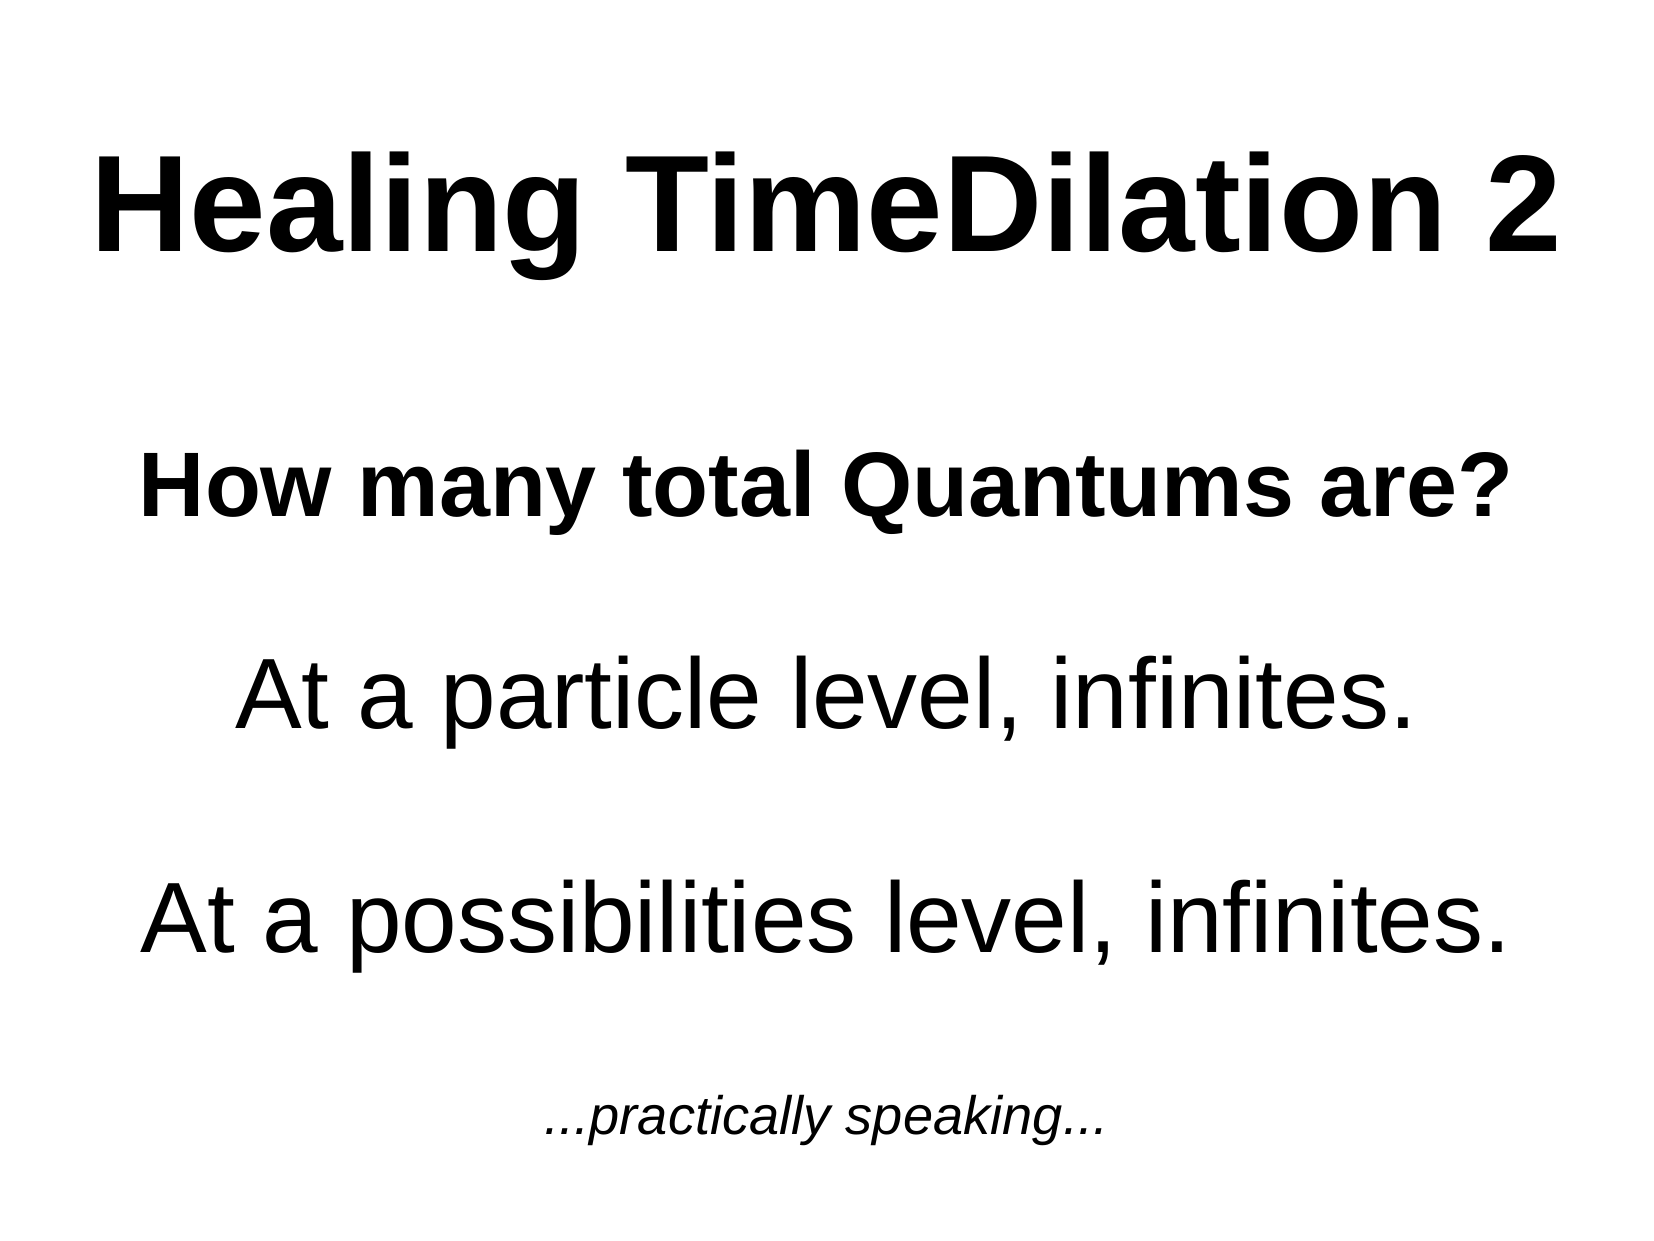

How many total Quantums are?
At a particle level, infinites.
At a possibilities level, infinites.
...practically speaking...
# Healing TimeDilation 2